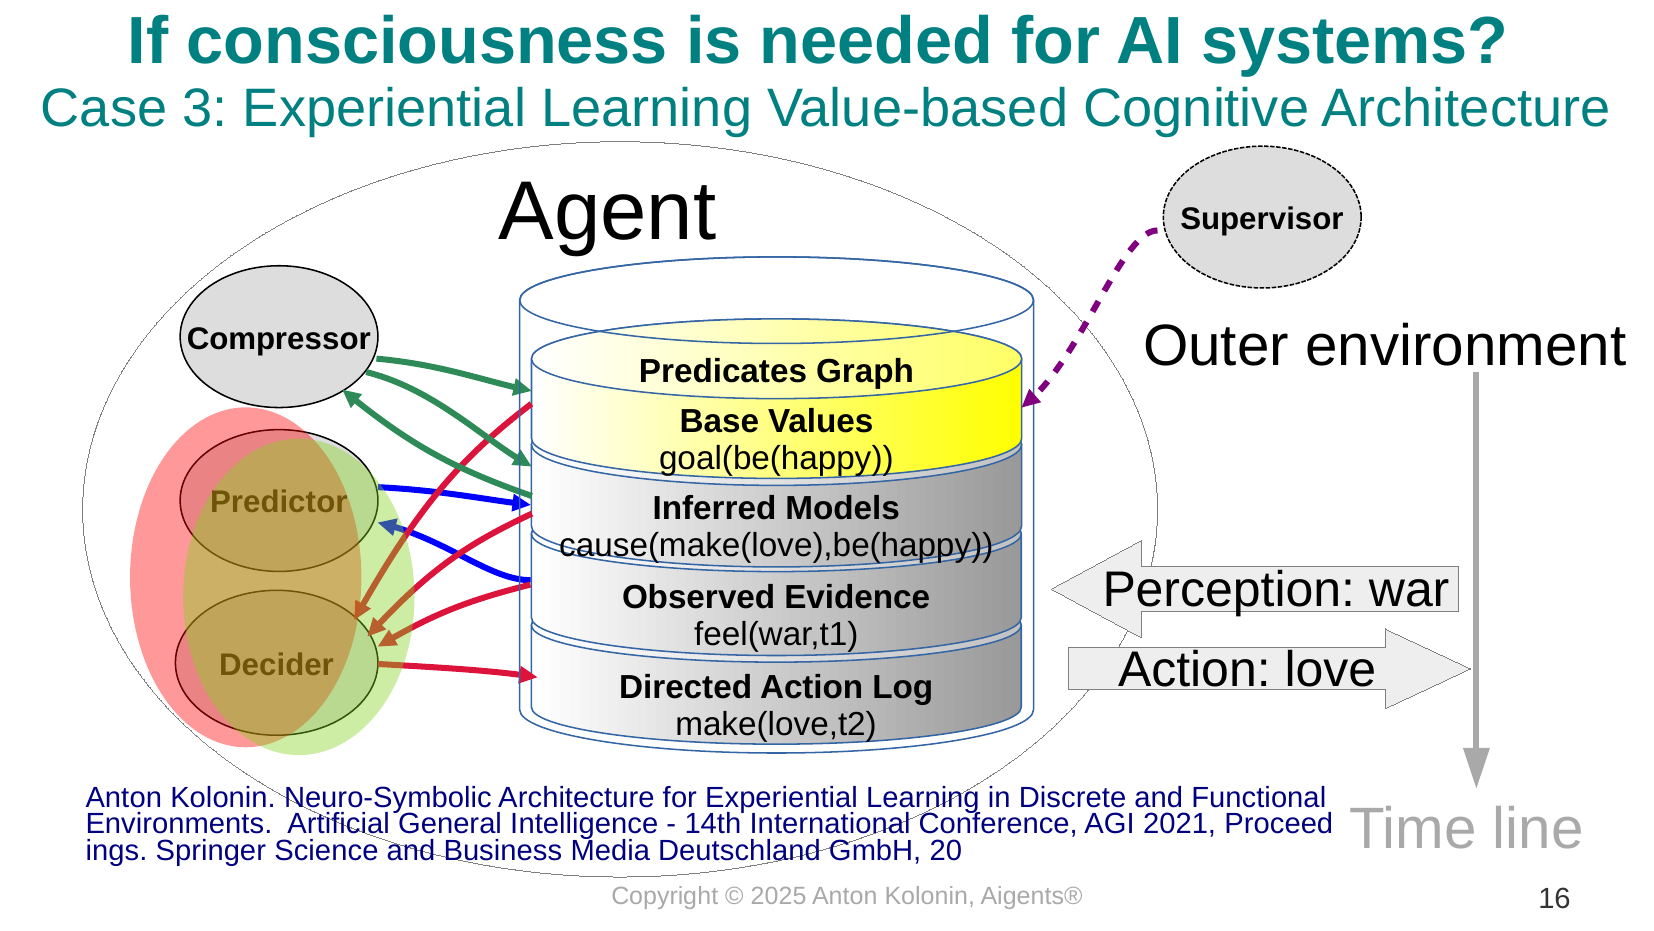

If consciousness is needed for AI systems?
Case 3: Experiential Learning Value-based Cognitive Architecture
Supervisor
Agent
Predicates Graph
Compressor
Outer environment
Base Values
goal(be(happy))
Inferred Models
cause(make(love),be(happy))
Observed Evidence
feel(war,t1)
Directed Action Log
make(love,t2)
Predictor
Perception: war
Decider
Action: love
Anton Kolonin. Neuro-Symbolic Architecture for Experiential Learning in Discrete and Functional Environments. Artificial General Intelligence - 14th International Conference, AGI 2021, Proceedings. Springer Science and Business Media Deutschland GmbH, 20
Time line
Copyright © 2025 Anton Kolonin, Aigents®
16